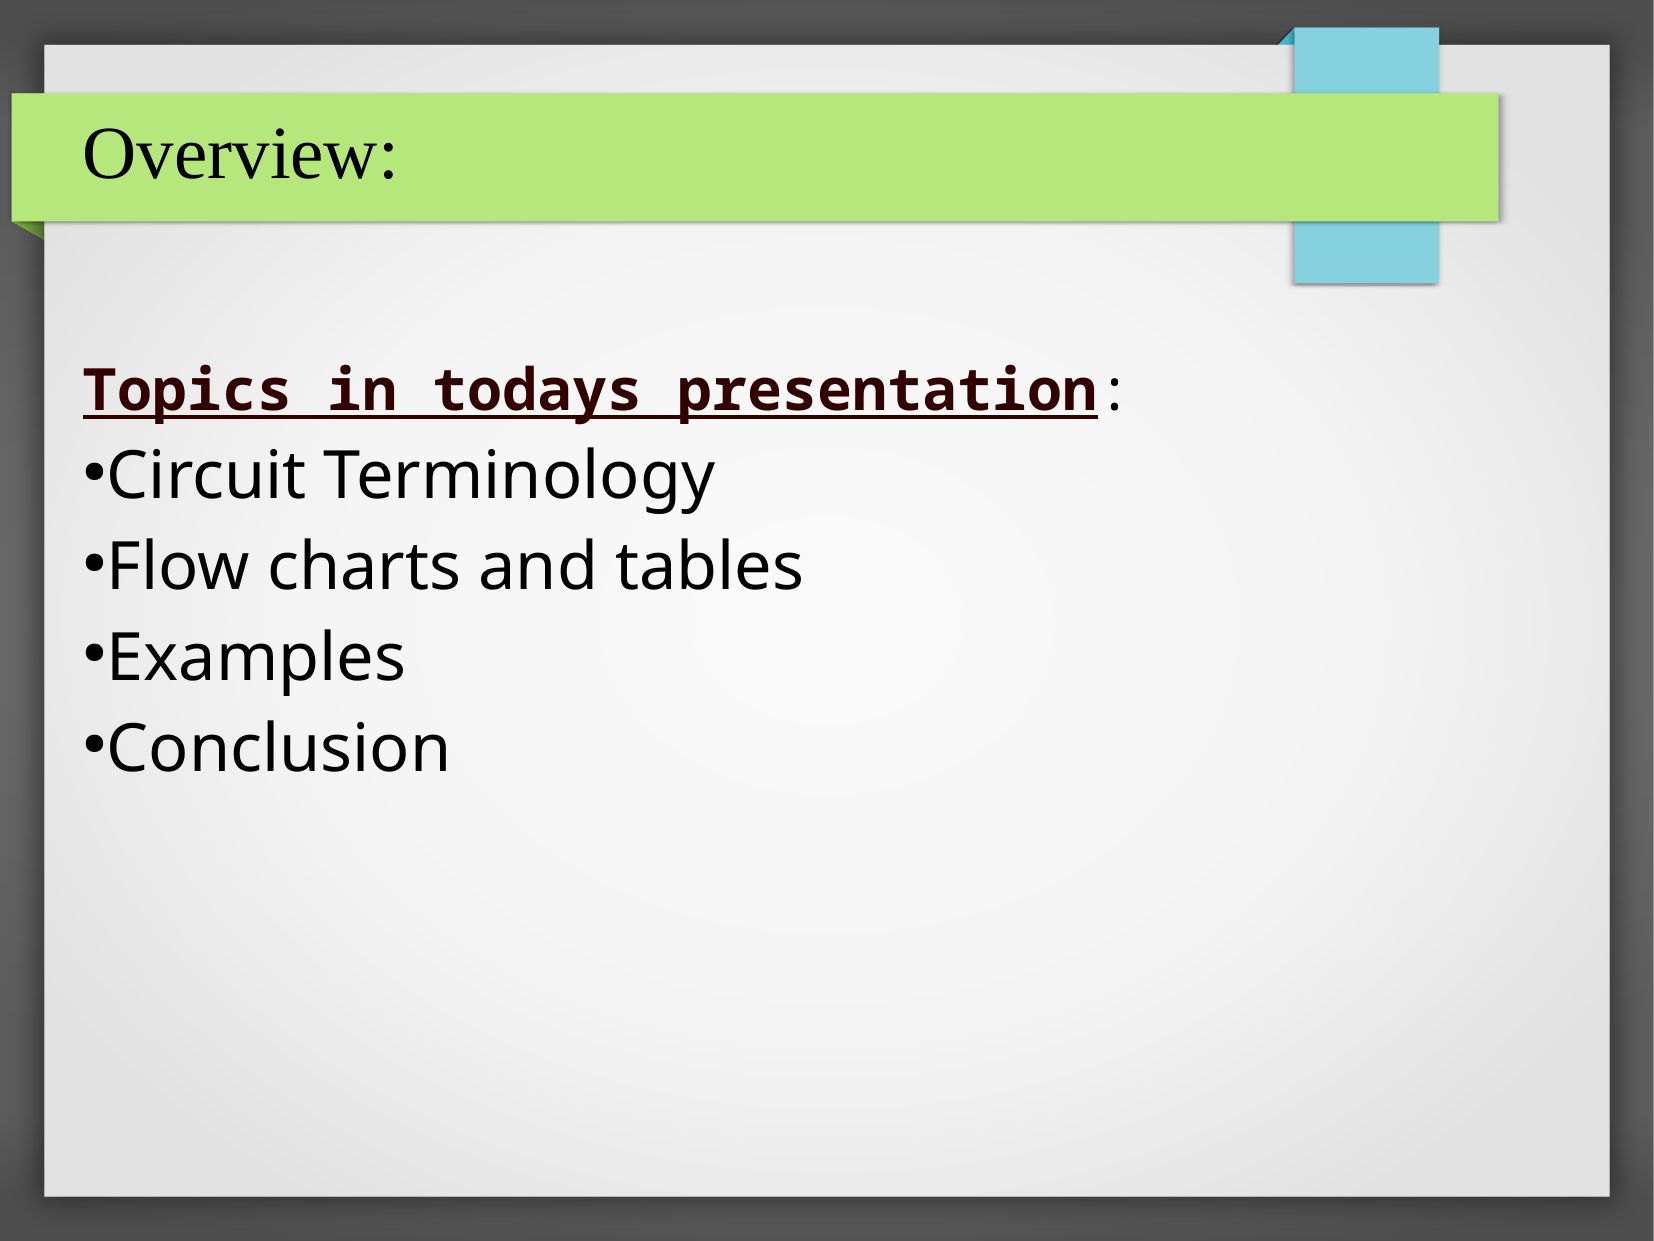

# Overview:
Topics in todays presentation:
Circuit Terminology
Flow charts and tables
Examples
Conclusion